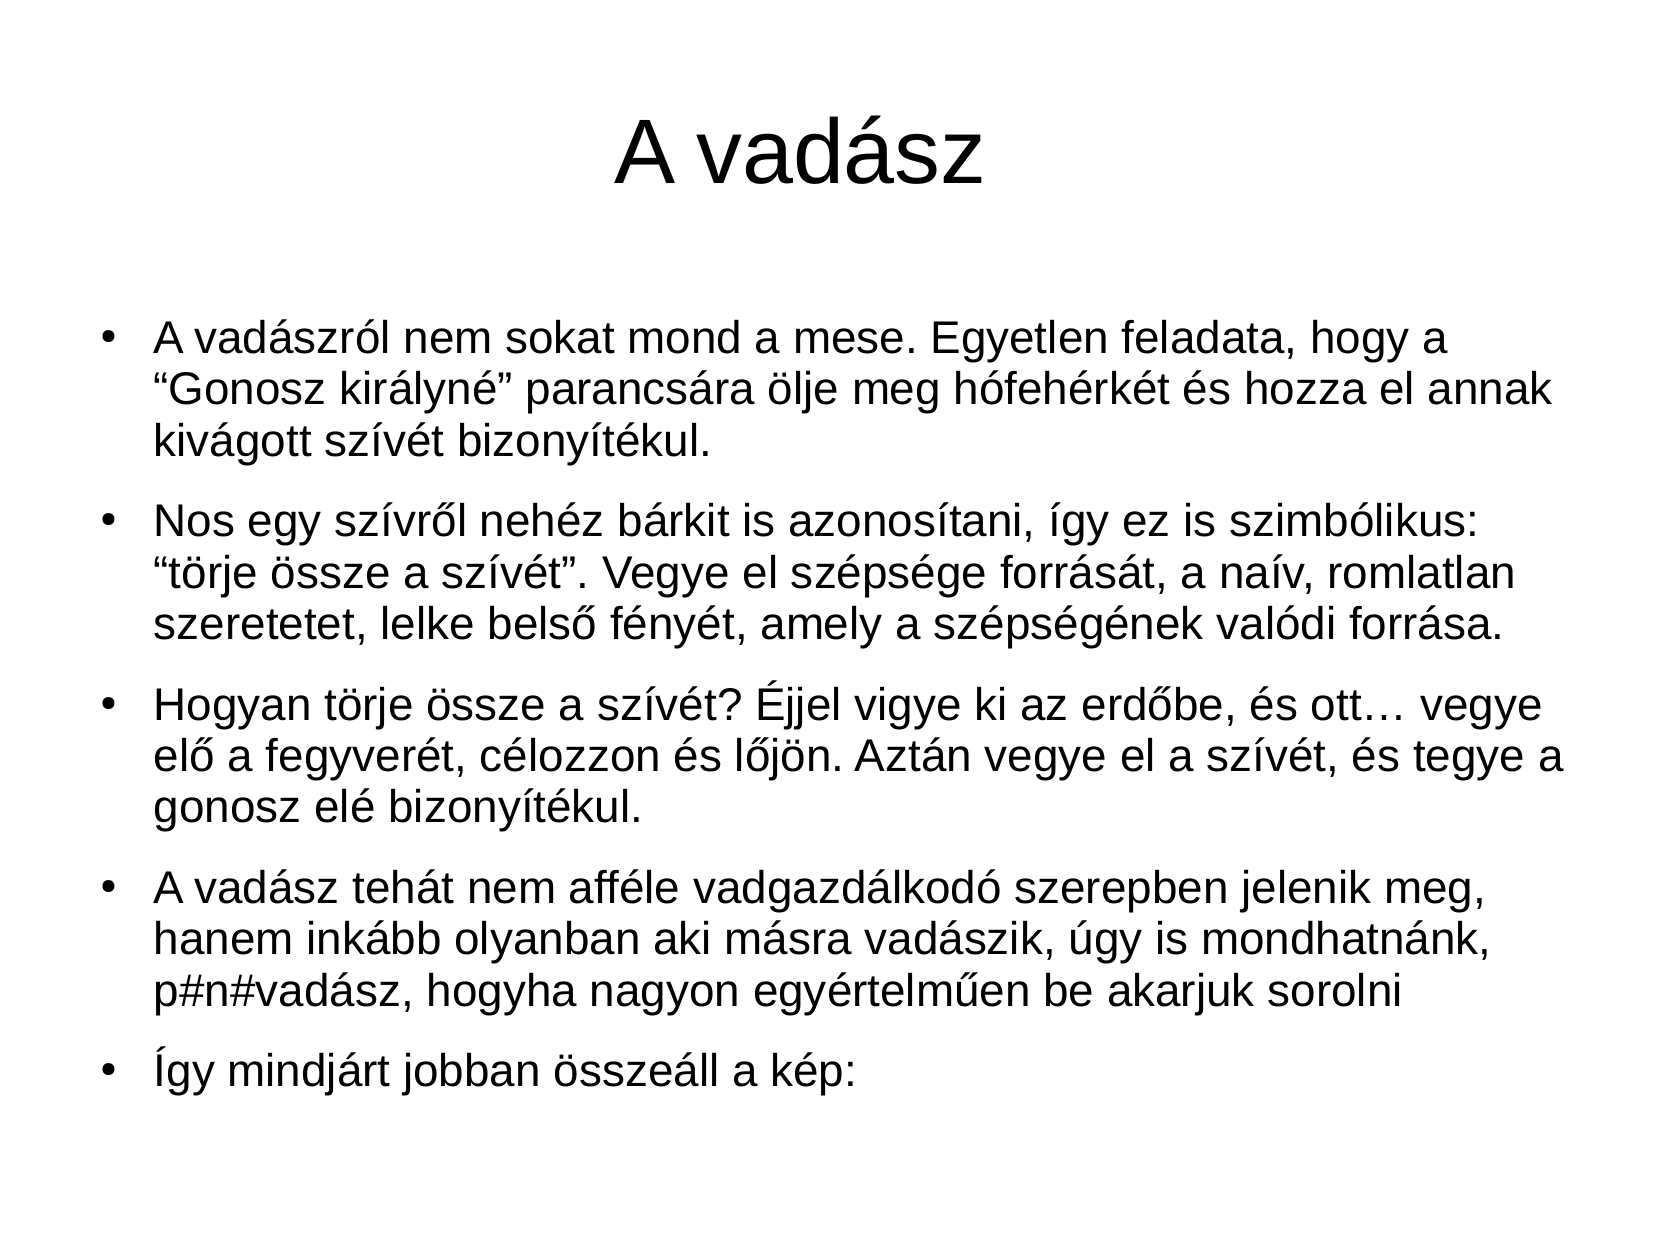

# A vadász
A vadászról nem sokat mond a mese. Egyetlen feladata, hogy a “Gonosz királyné” parancsára ölje meg hófehérkét és hozza el annak kivágott szívét bizonyítékul.
Nos egy szívről nehéz bárkit is azonosítani, így ez is szimbólikus: “törje össze a szívét”. Vegye el szépsége forrását, a naív, romlatlan szeretetet, lelke belső fényét, amely a szépségének valódi forrása.
Hogyan törje össze a szívét? Éjjel vigye ki az erdőbe, és ott… vegye elő a fegyverét, célozzon és lőjön. Aztán vegye el a szívét, és tegye a gonosz elé bizonyítékul.
A vadász tehát nem afféle vadgazdálkodó szerepben jelenik meg, hanem inkább olyanban aki másra vadászik, úgy is mondhatnánk, p#n#vadász, hogyha nagyon egyértelműen be akarjuk sorolni
Így mindjárt jobban összeáll a kép: